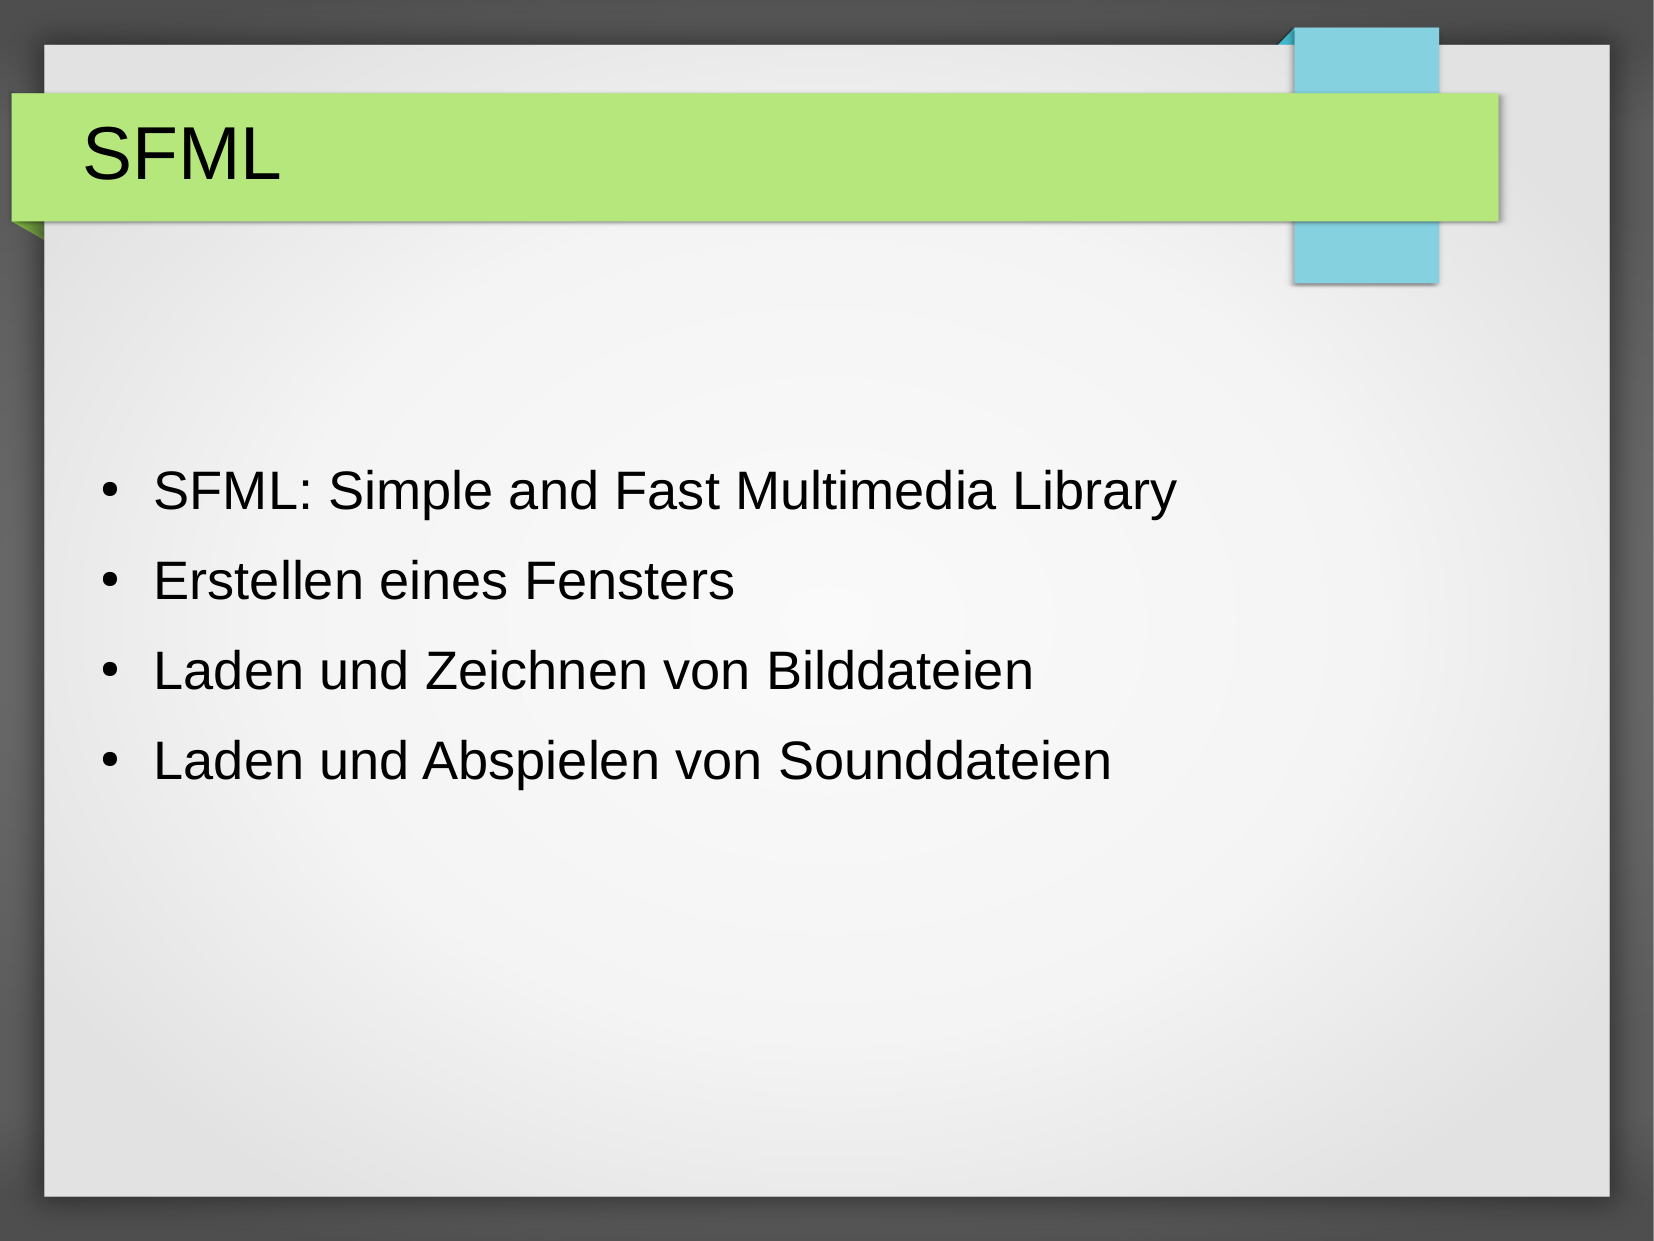

# SFML
SFML: Simple and Fast Multimedia Library
Erstellen eines Fensters
Laden und Zeichnen von Bilddateien
Laden und Abspielen von Sounddateien